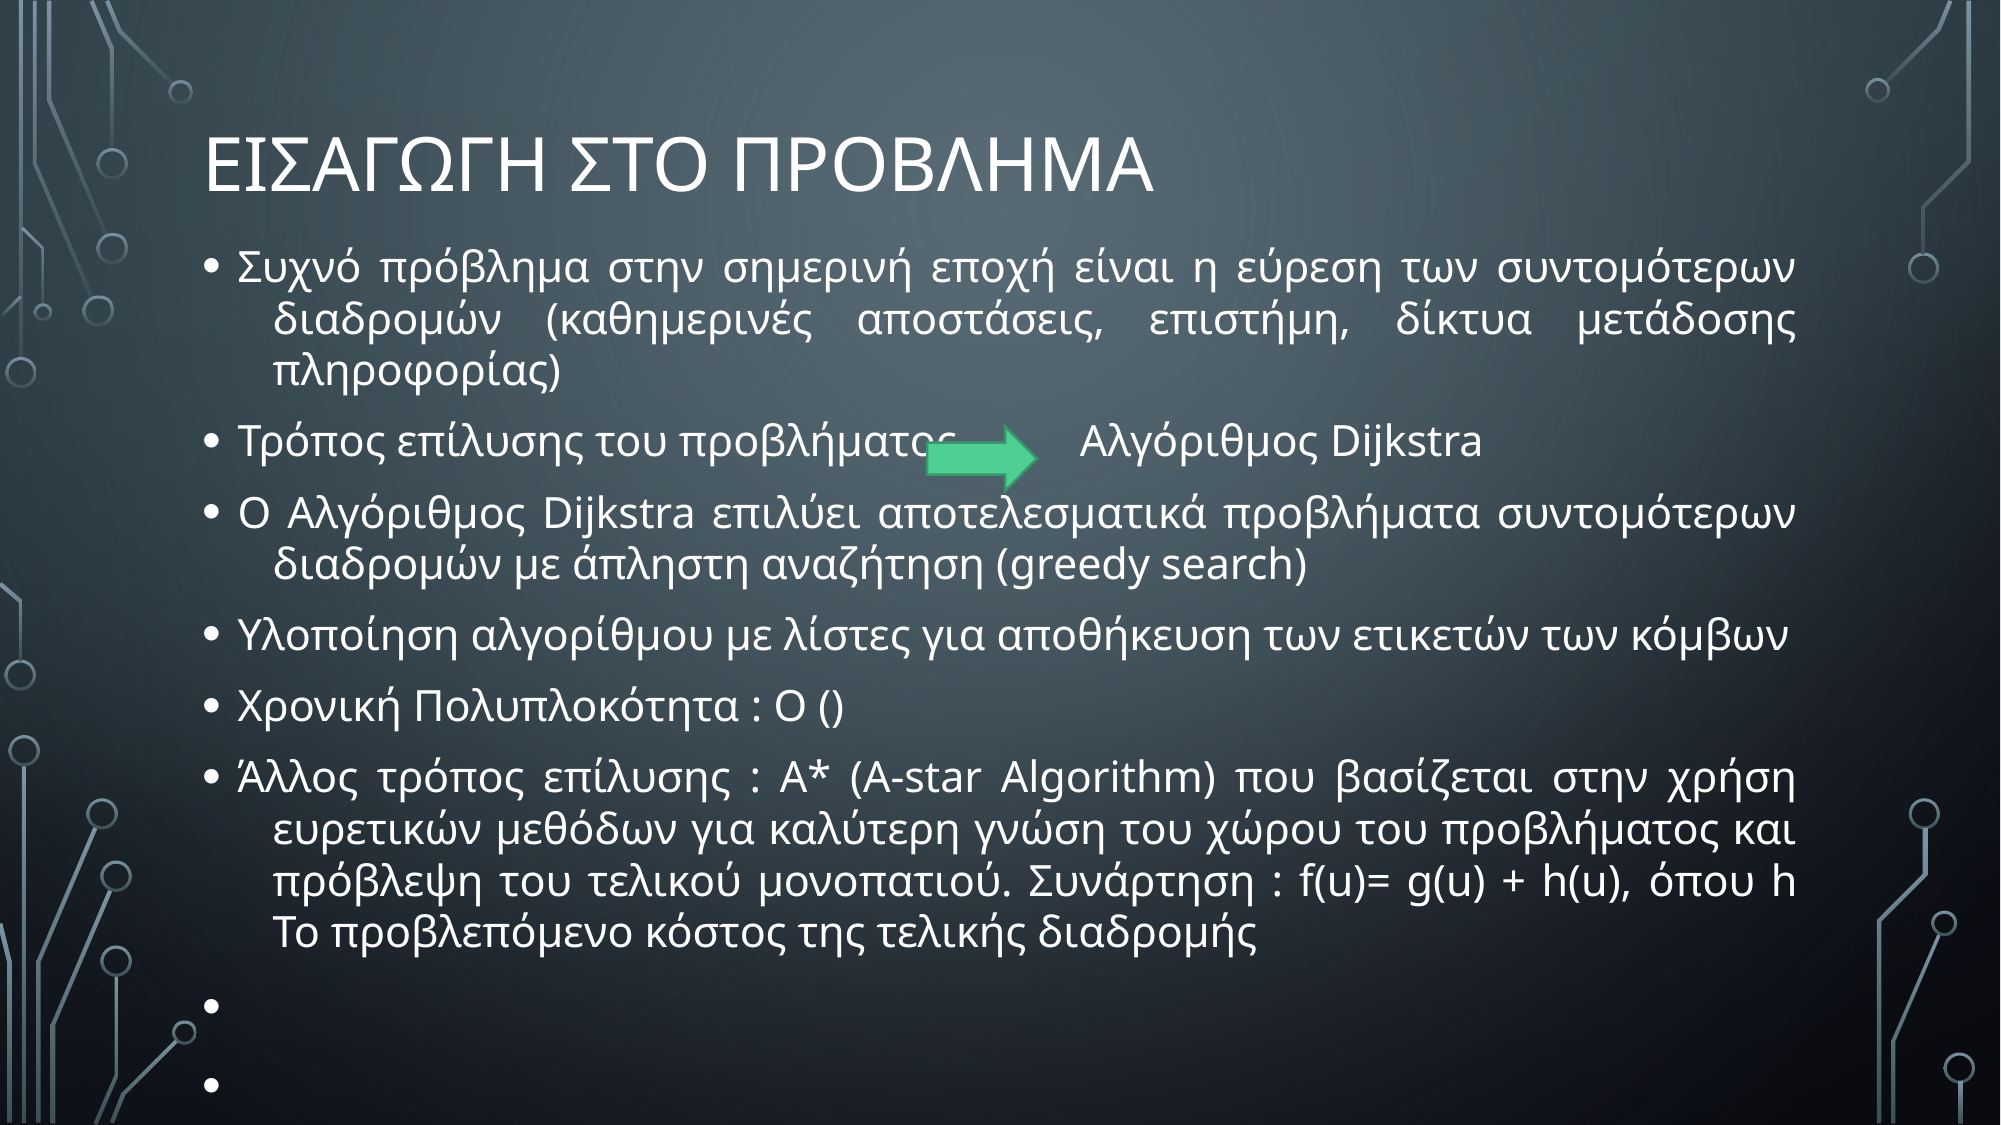

# ΕΙΣΑΓΩΓΗ ΣΤΟ ΠΡΟΒΛΗΜΑ
Συχνό πρόβλημα στην σημερινή εποχή είναι η εύρεση των συντομότερων διαδρομών (καθημερινές αποστάσεις, επιστήμη, δίκτυα μετάδοσης πληροφορίας)
Τρόπος επίλυσης του προβλήματος Αλγόριθμος Dijkstra
Ο Αλγόριθμος Dijkstra επιλύει αποτελεσματικά προβλήματα συντομότερων διαδρομών με άπληστη αναζήτηση (greedy search)
Υλοποίηση αλγορίθμου με λίστες για αποθήκευση των ετικετών των κόμβων
Χρονική Πολυπλοκότητα : O ()
Άλλος τρόπος επίλυσης : A* (A-star Algorithm) που βασίζεται στην χρήση ευρετικών μεθόδων για καλύτερη γνώση του χώρου του προβλήματος και πρόβλεψη του τελικού μονοπατιού. Συνάρτηση : f(u)= g(u) + h(u), όπου h Το προβλεπόμενο κόστος της τελικής διαδρομής